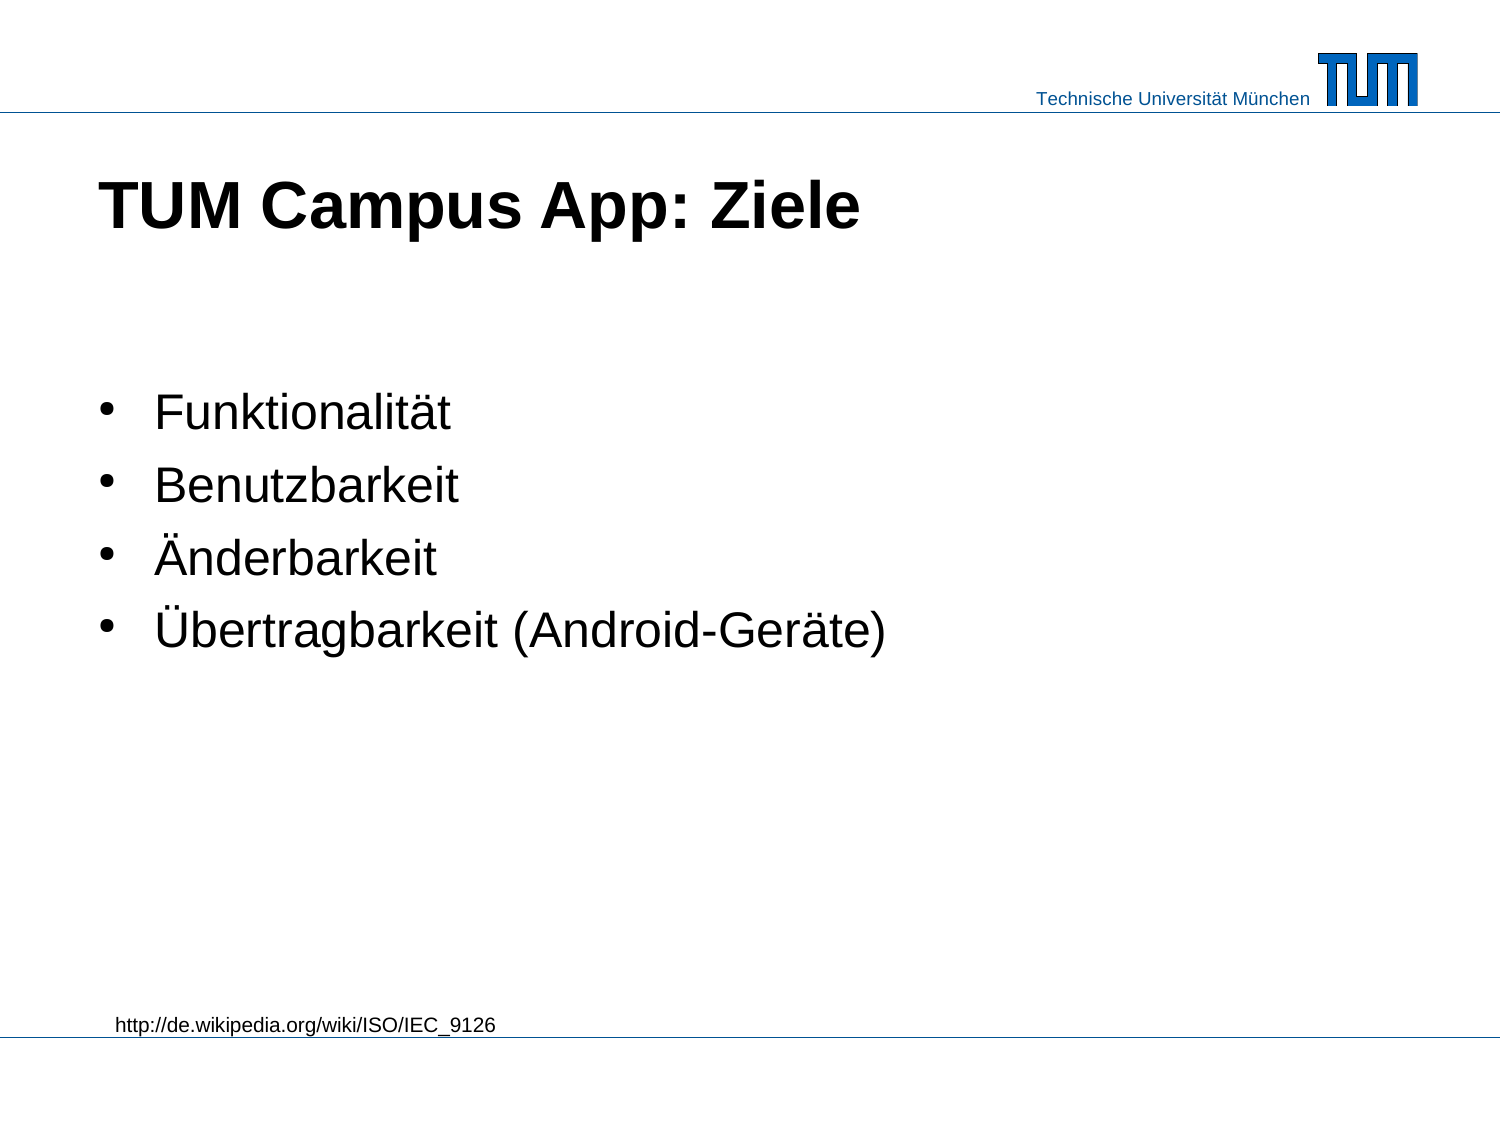

TUM Campus App: Ziele
Funktionalität
Benutzbarkeit
Änderbarkeit
Übertragbarkeit (Android-Geräte)
#
http://de.wikipedia.org/wiki/ISO/IEC_9126